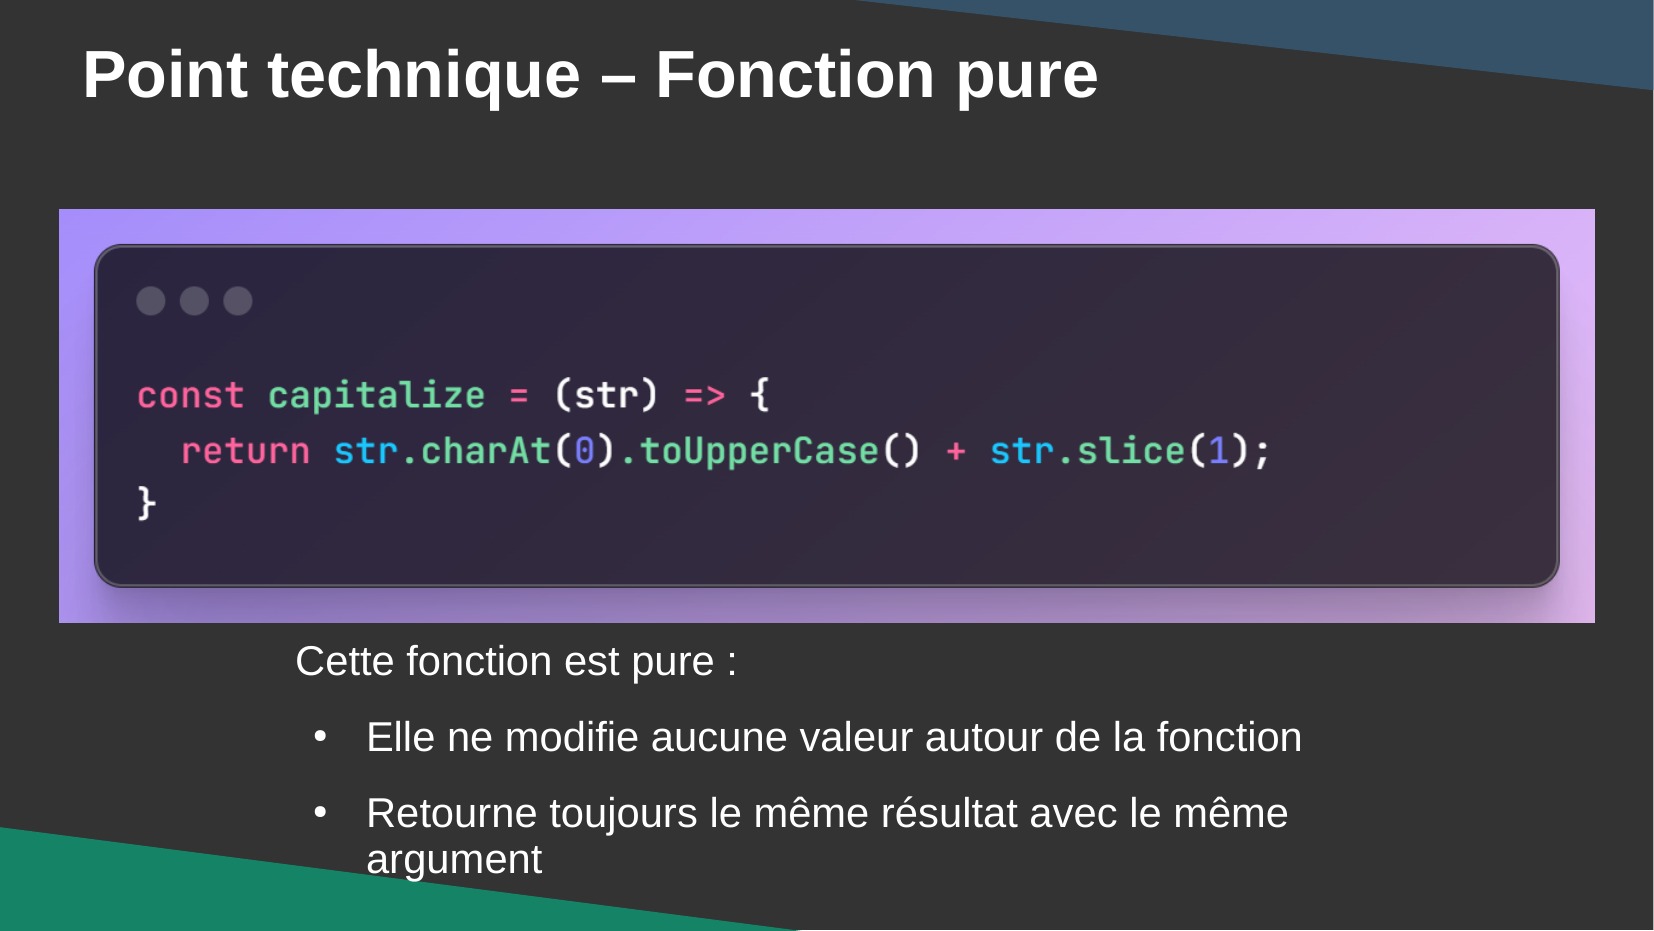

# Point technique – Fonction pure
Cette fonction est pure :
Elle ne modifie aucune valeur autour de la fonction
Retourne toujours le même résultat avec le même argument